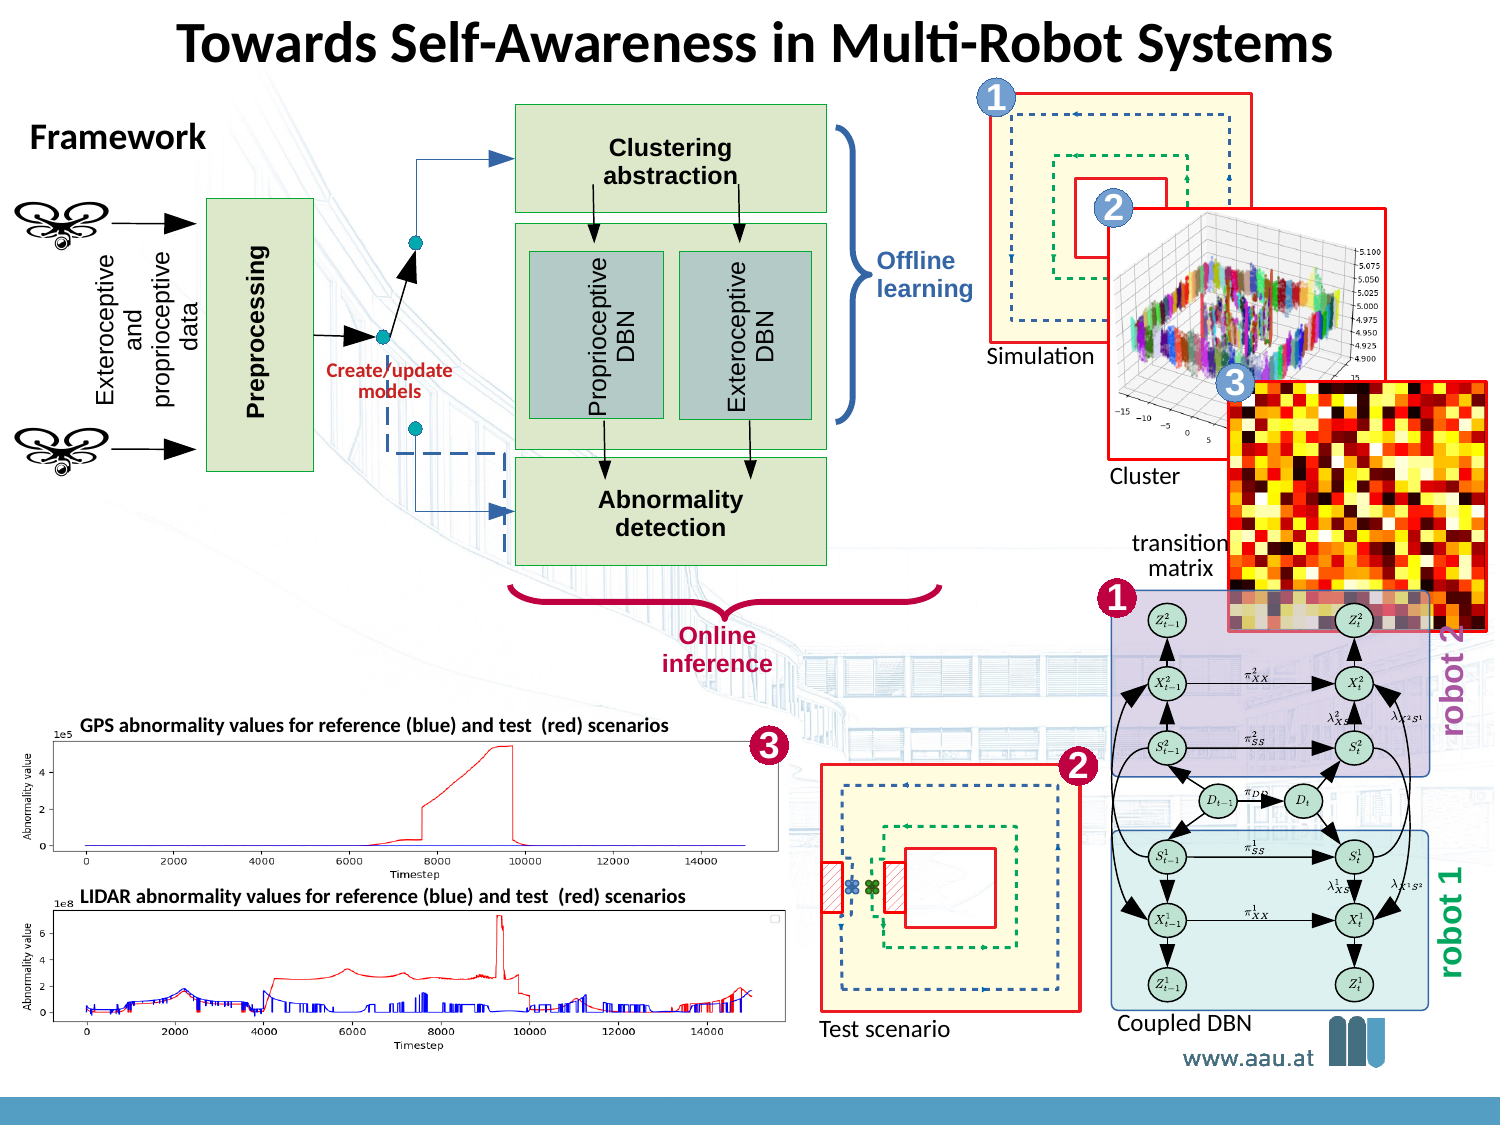

Towards Self-Awareness in Multi-Robot Systems
1
Clustering abstraction
Offline
learning
Exteroceptive
and
proprioceptive
data
Preprocessing
Proprioceptive DBN
Exteroceptive DBN
Create/update
models
Abnormality
detection
Framework
2
Simulation
3
Cluster
transition
matrix
1
robot 2
robot 1
Online
inference
GPS abnormality values for reference (blue) and test (red) scenarios
3
2
LIDAR abnormality values for reference (blue) and test (red) scenarios
Coupled DBN
Test scenario